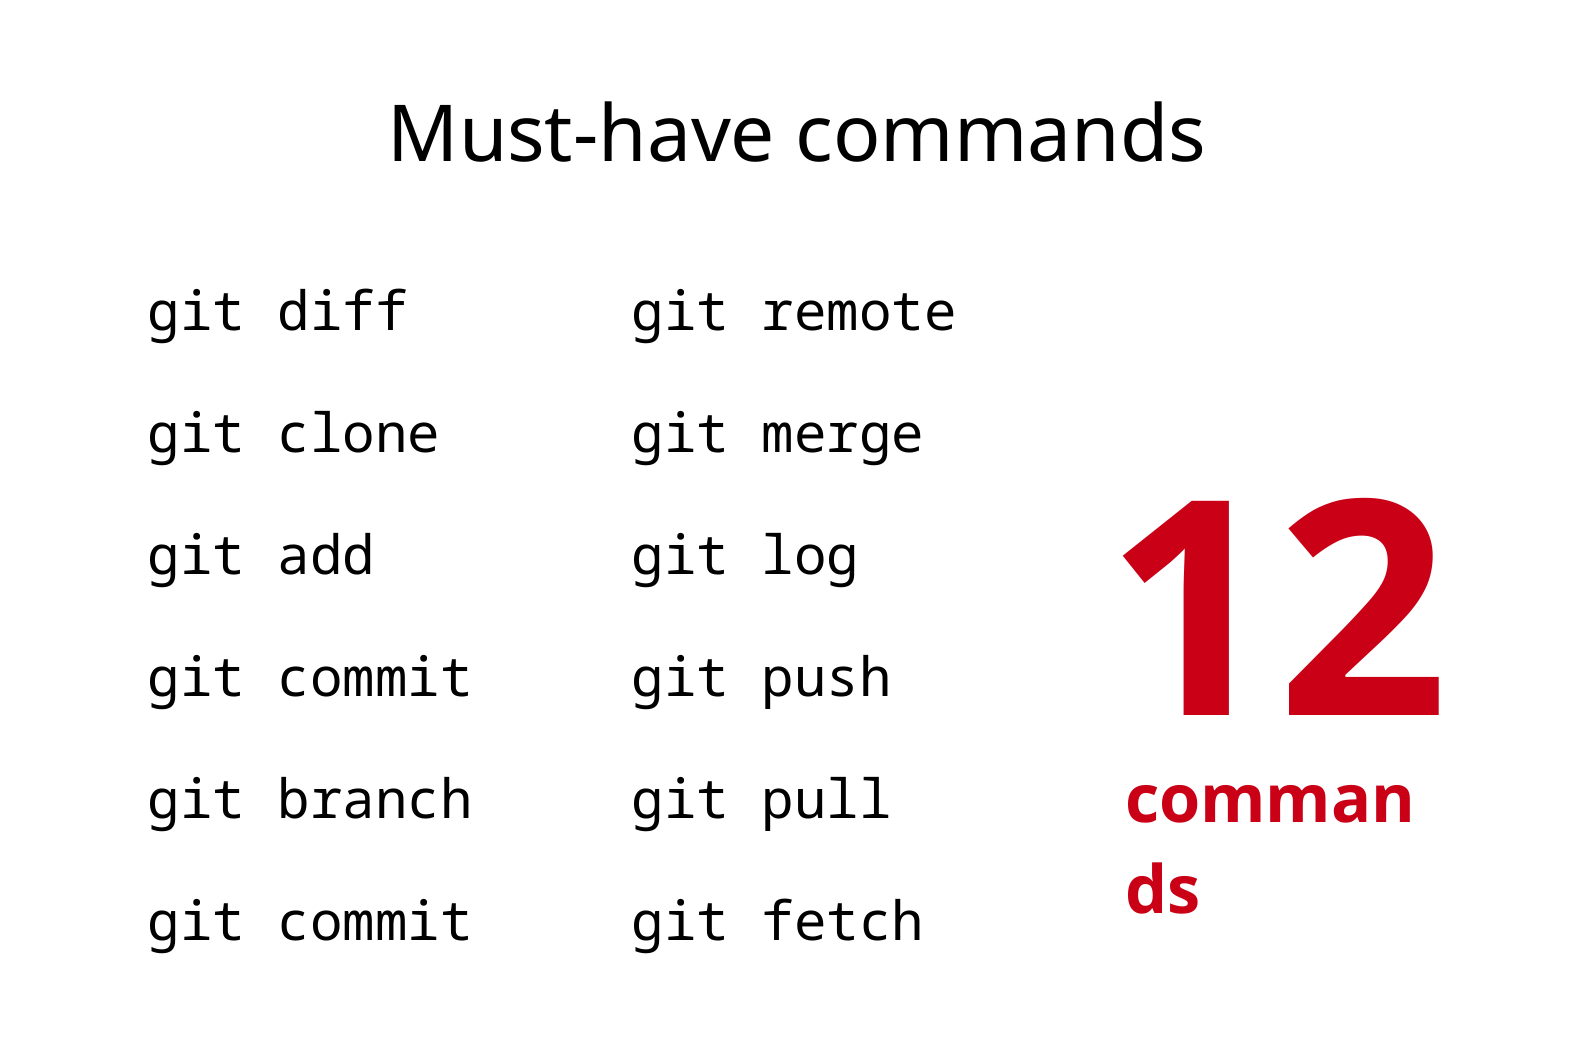

# Must-have commands
| git diff | git remote |
| --- | --- |
| git clone | git merge |
| git add | git log |
| git commit | git push |
| git branch | git pull |
| git commit | git fetch |
12
commands